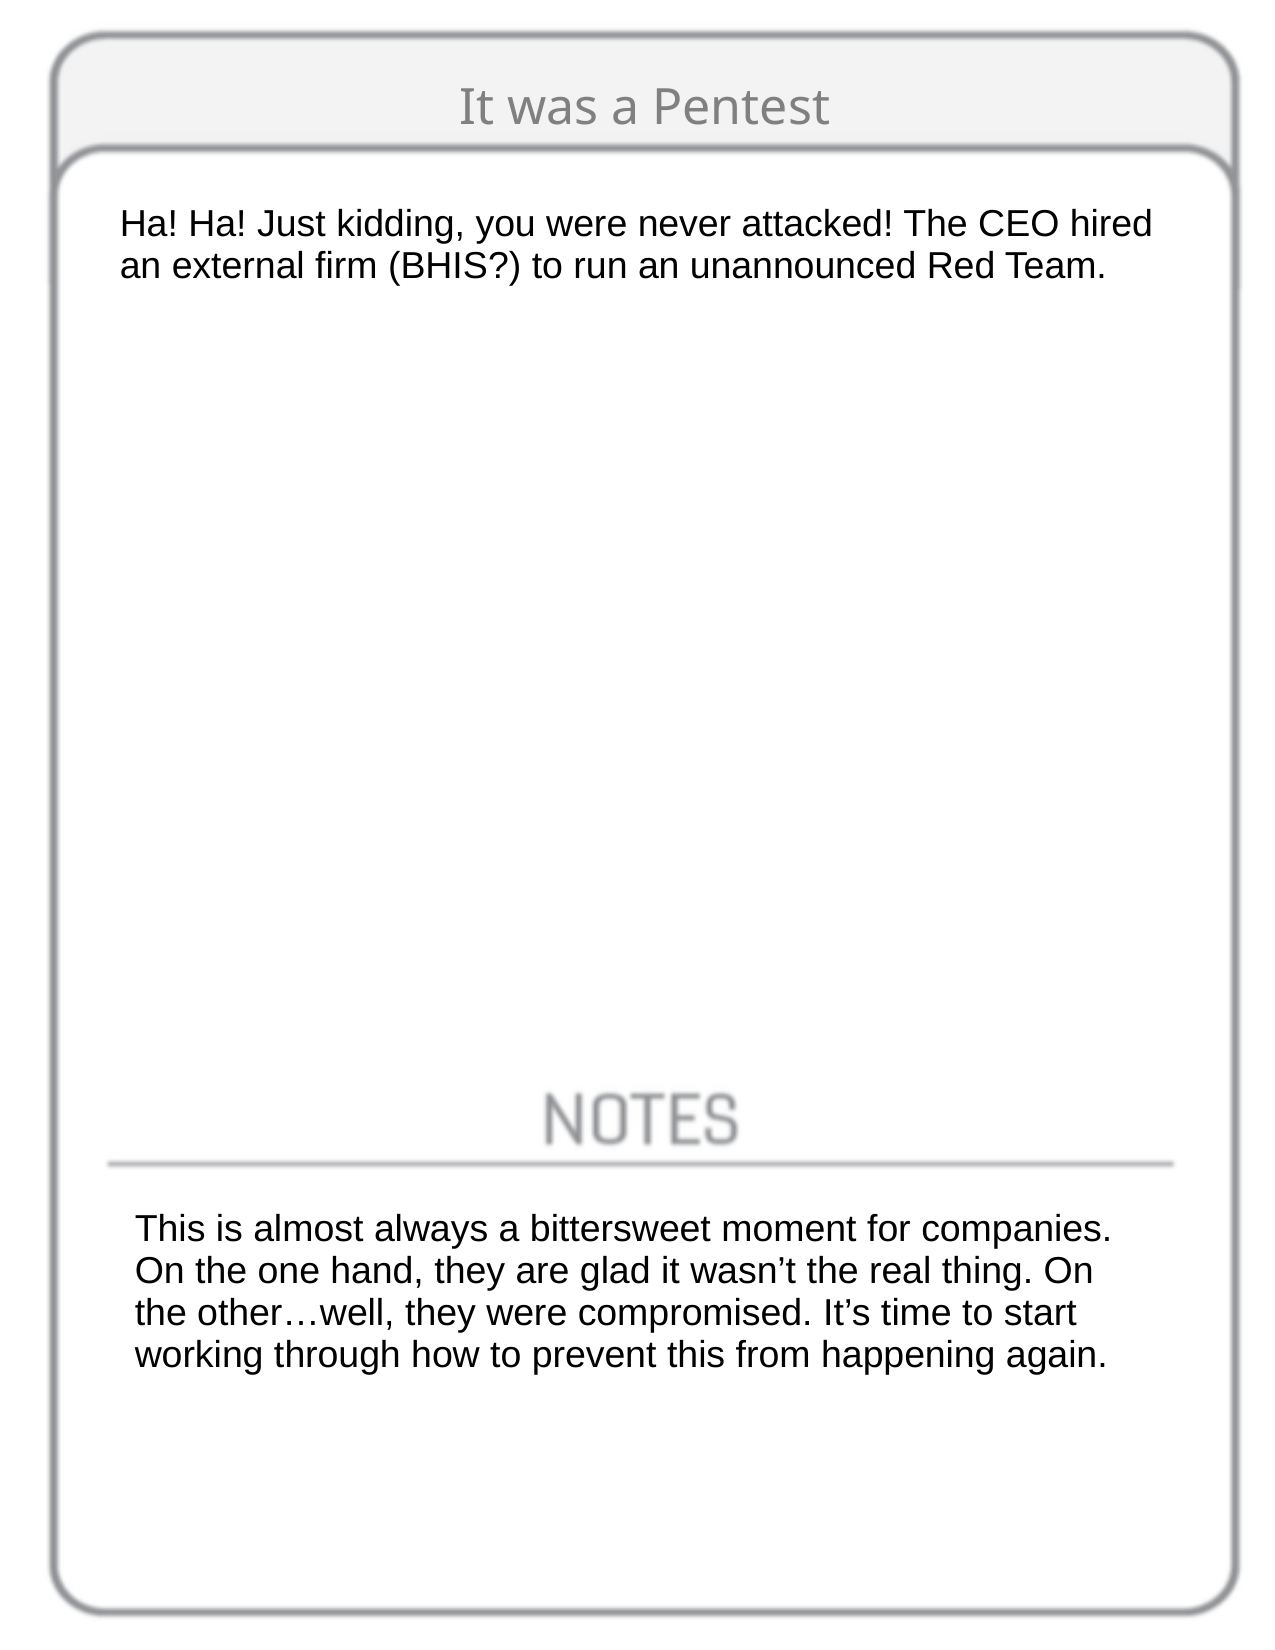

It was a Pentest
Ha! Ha! Just kidding, you were never attacked! The CEO hired an external firm (BHIS?) to run an unannounced Red Team.
This is almost always a bittersweet moment for companies. On the one hand, they are glad it wasn’t the real thing. On the other…well, they were compromised. It’s time to start working through how to prevent this from happening again.